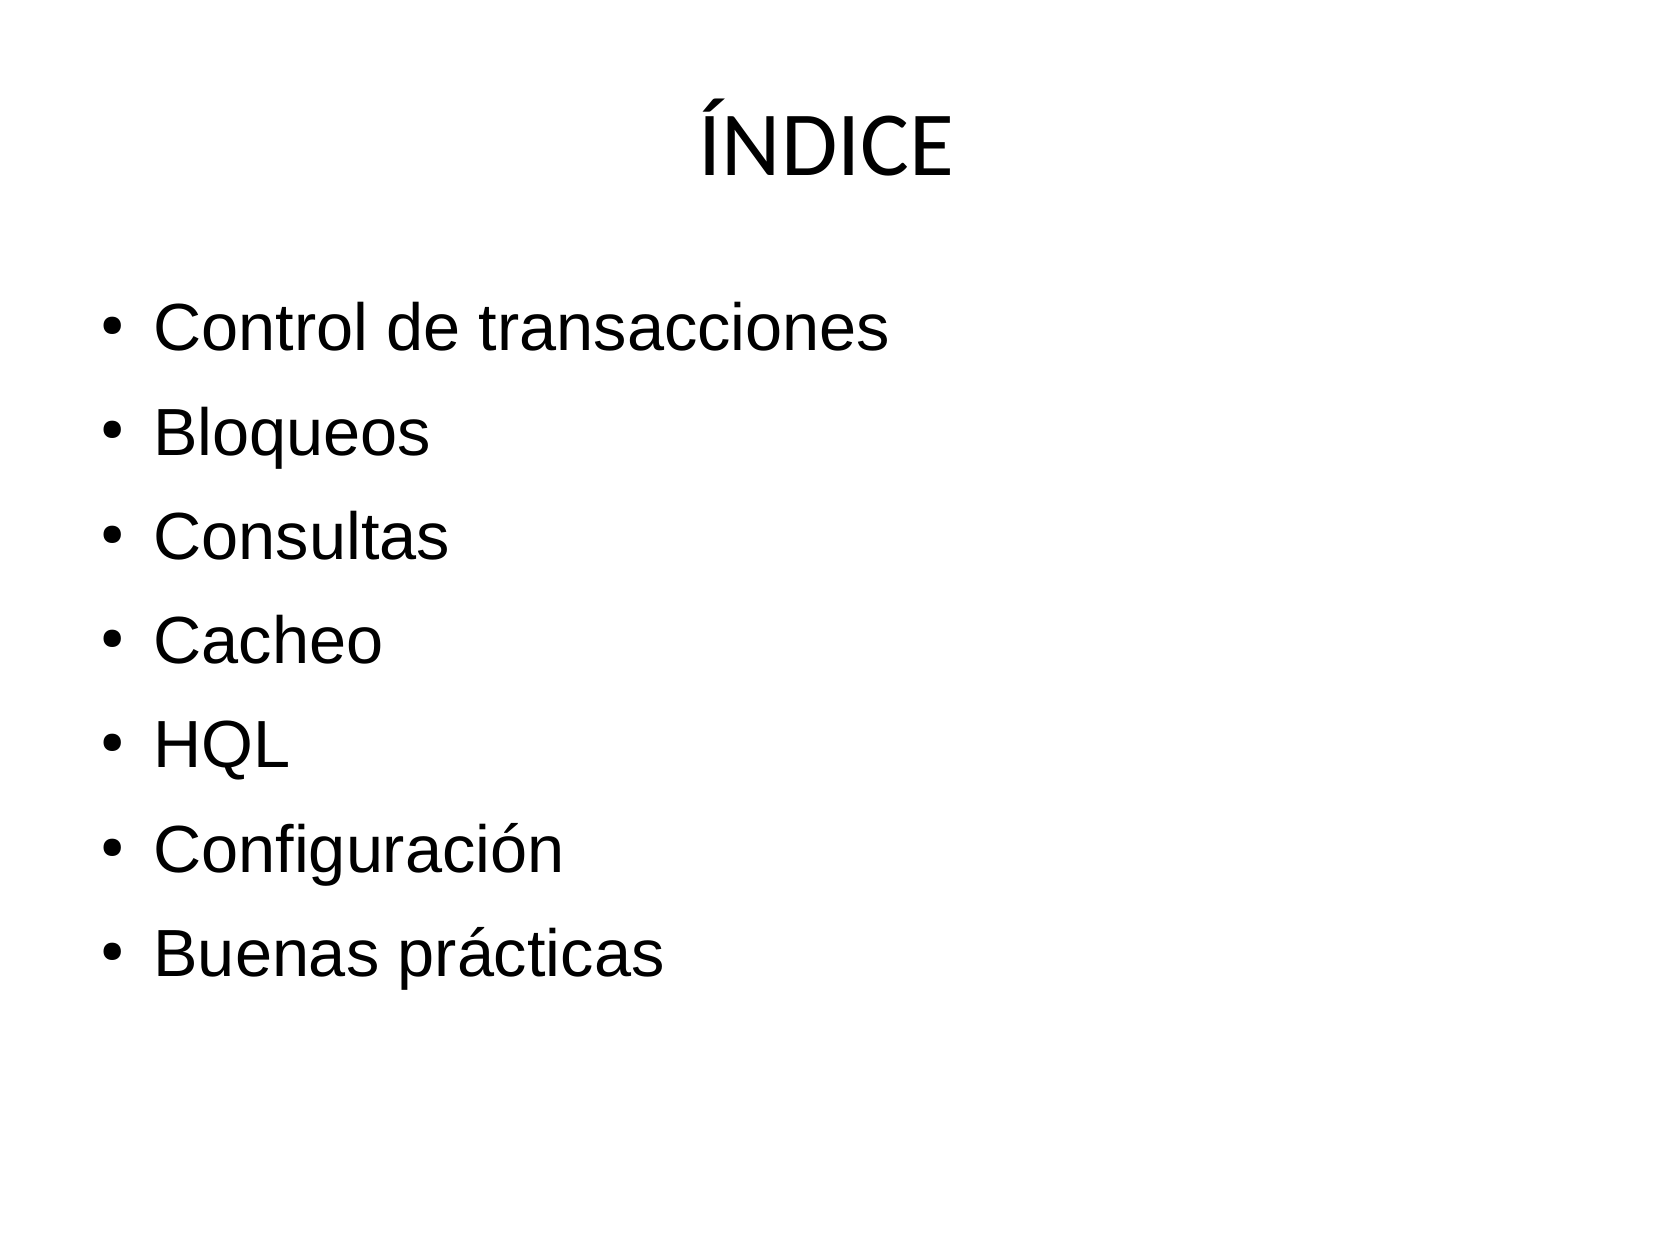

# ÍNDICE
Control de transacciones
Bloqueos
Consultas
Cacheo
HQL
Configuración
Buenas prácticas